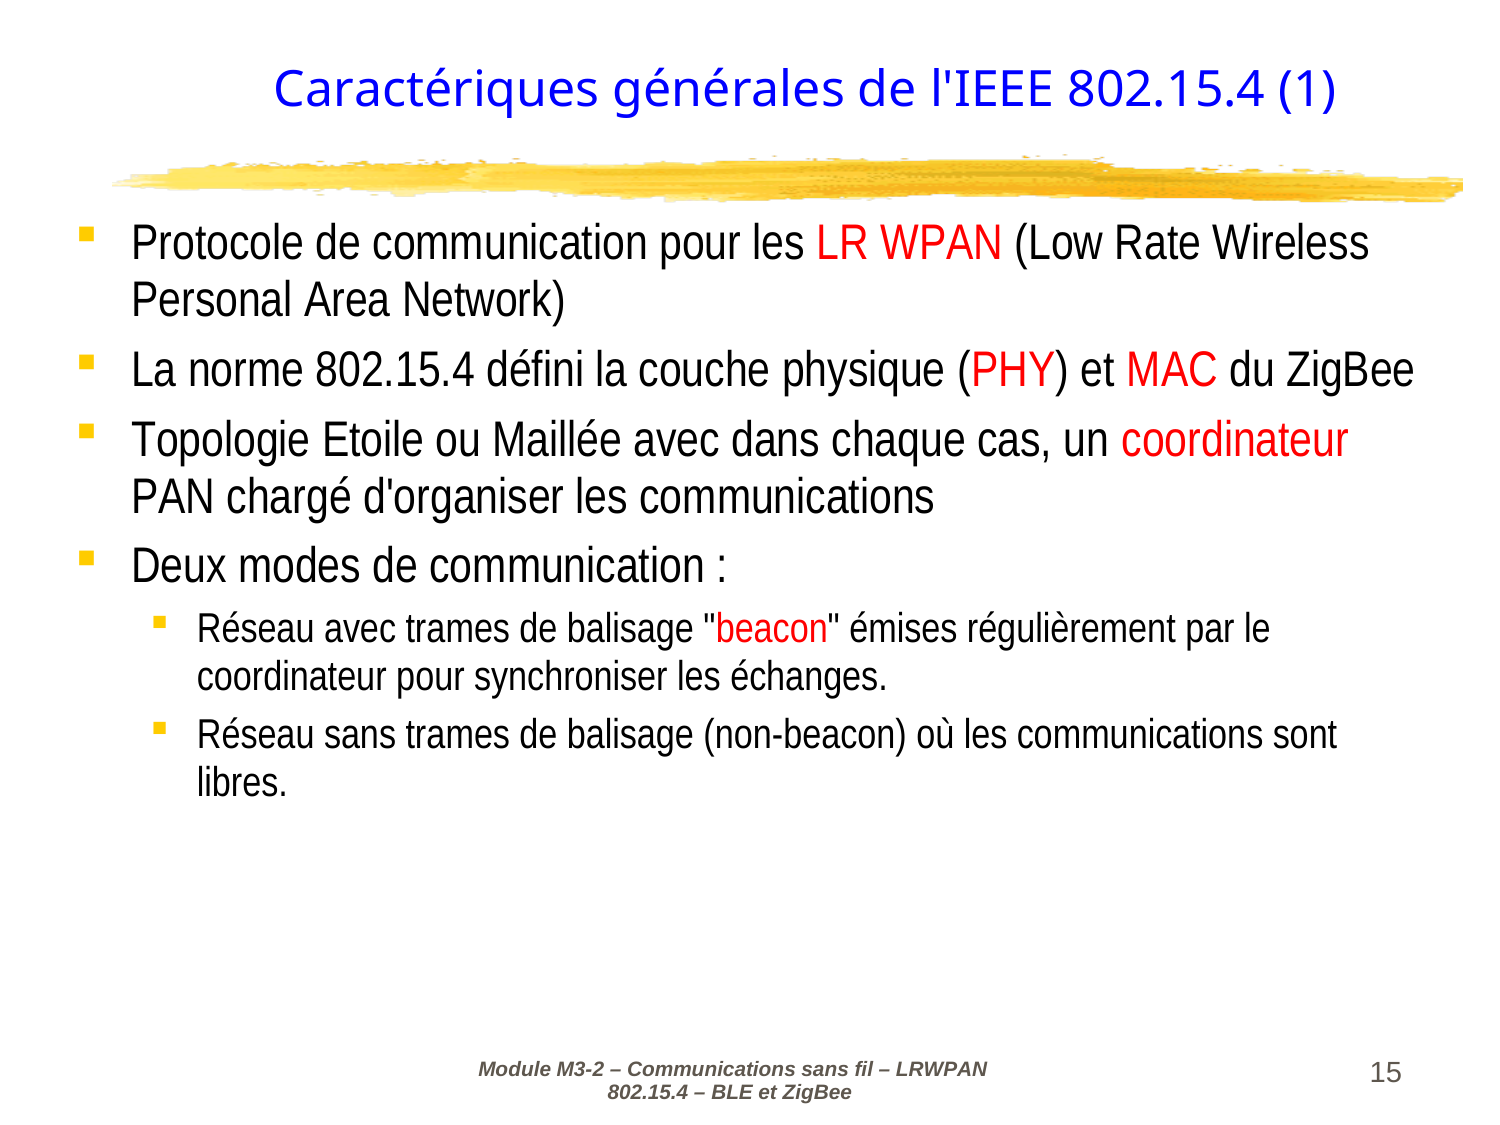

# Caractériques générales de l'IEEE 802.15.4 (1)
Protocole de communication pour les LR WPAN (Low Rate Wireless Personal Area Network)
La norme 802.15.4 défini la couche physique (PHY) et MAC du ZigBee
Topologie Etoile ou Maillée avec dans chaque cas, un coordinateur PAN chargé d'organiser les communications
Deux modes de communication :
Réseau avec trames de balisage "beacon" émises régulièrement par le coordinateur pour synchroniser les échanges.
Réseau sans trames de balisage (non-beacon) où les communications sont libres.
15